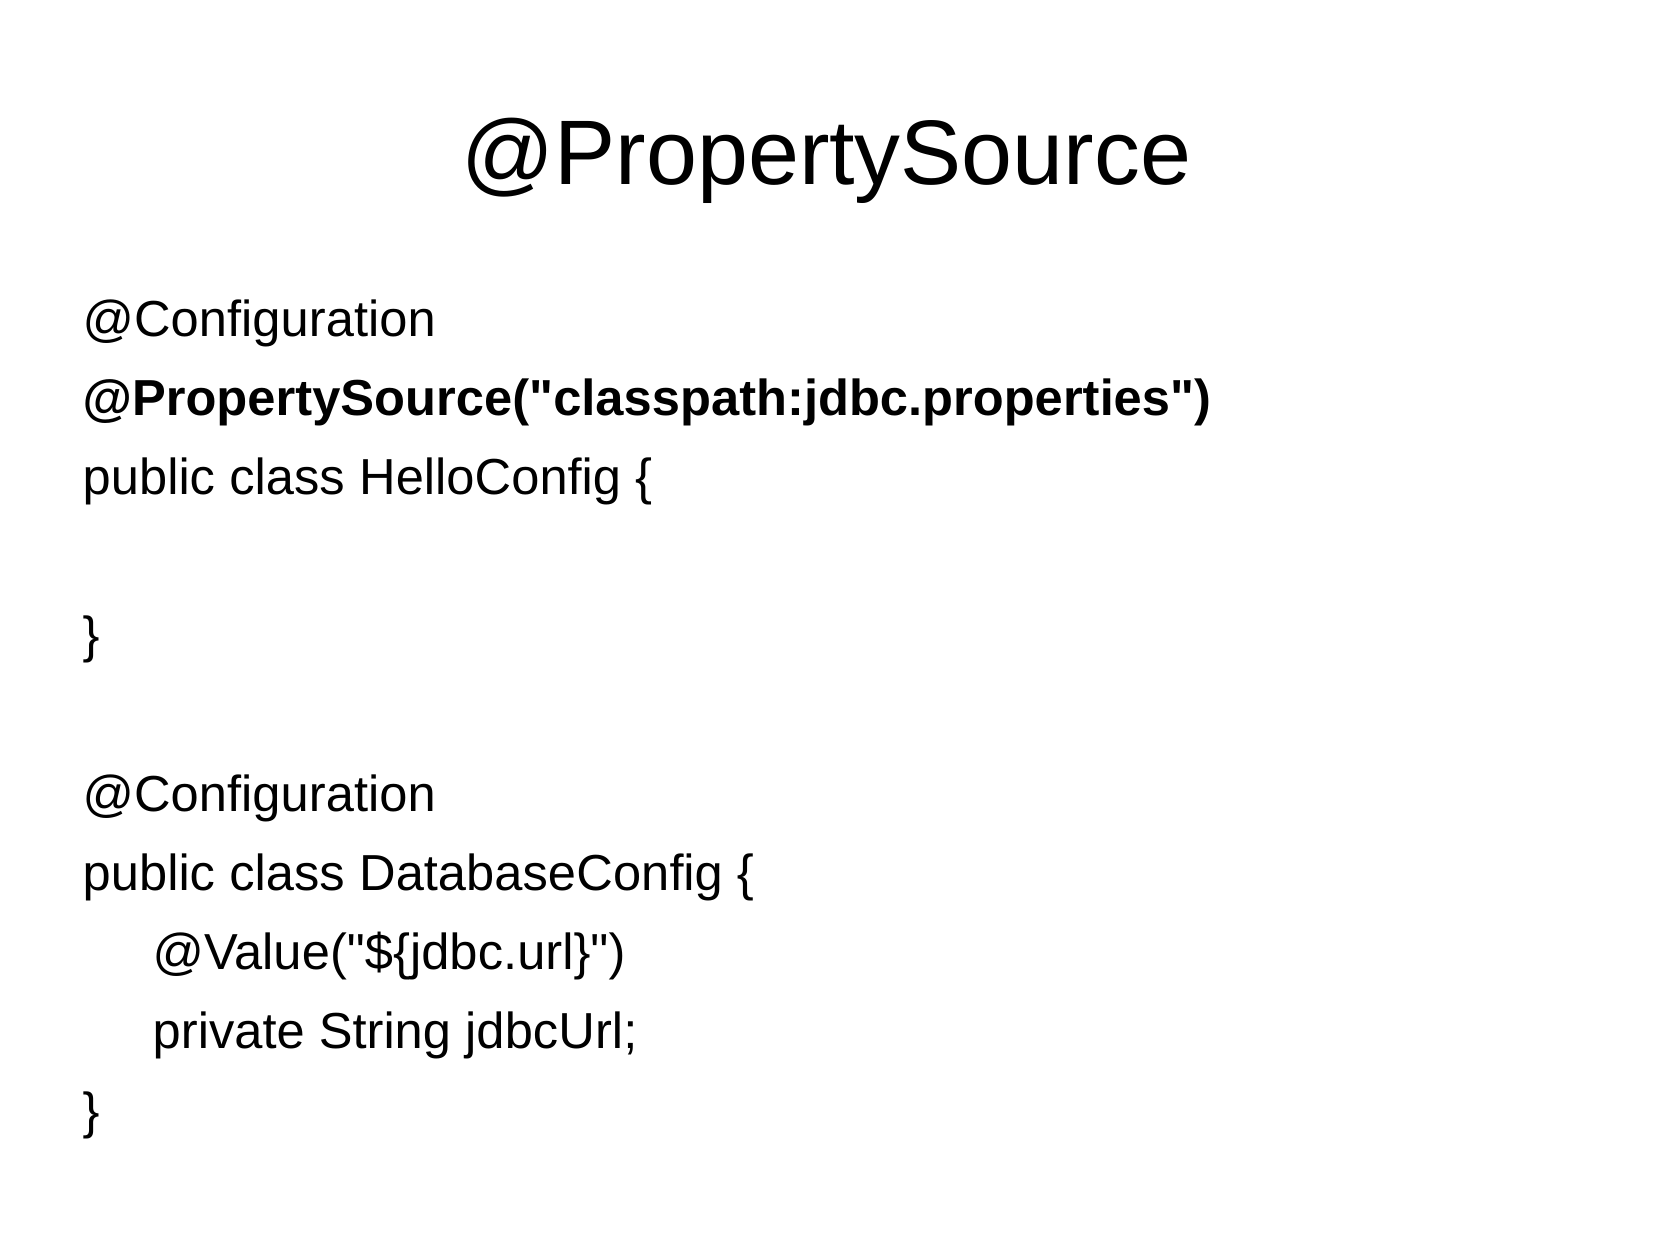

# @PropertySource
@Configuration
@PropertySource("classpath:jdbc.properties")
public class HelloConfig {
}
@Configuration
public class DatabaseConfig {
 @Value("${jdbc.url}")
 private String jdbcUrl;
}